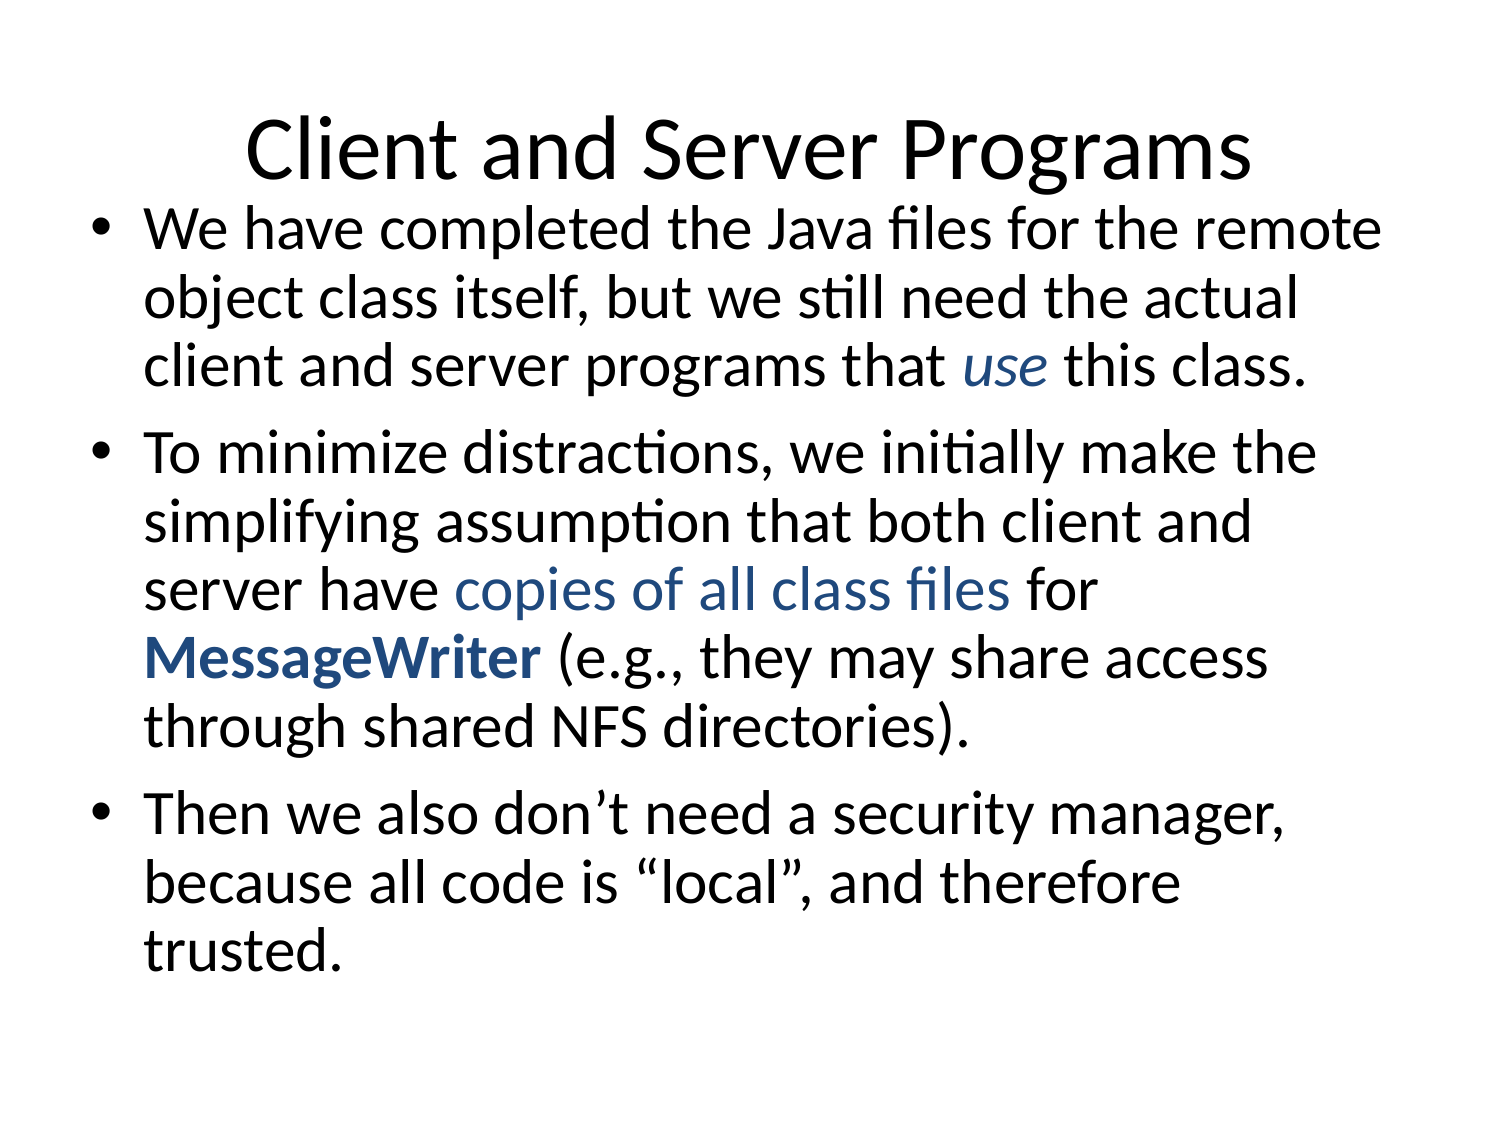

# Client and Server Programs
We have completed the Java files for the remote object class itself, but we still need the actual client and server programs that use this class.
To minimize distractions, we initially make the simplifying assumption that both client and server have copies of all class files for MessageWriter (e.g., they may share access through shared NFS directories).
Then we also don’t need a security manager, because all code is “local”, and therefore trusted.